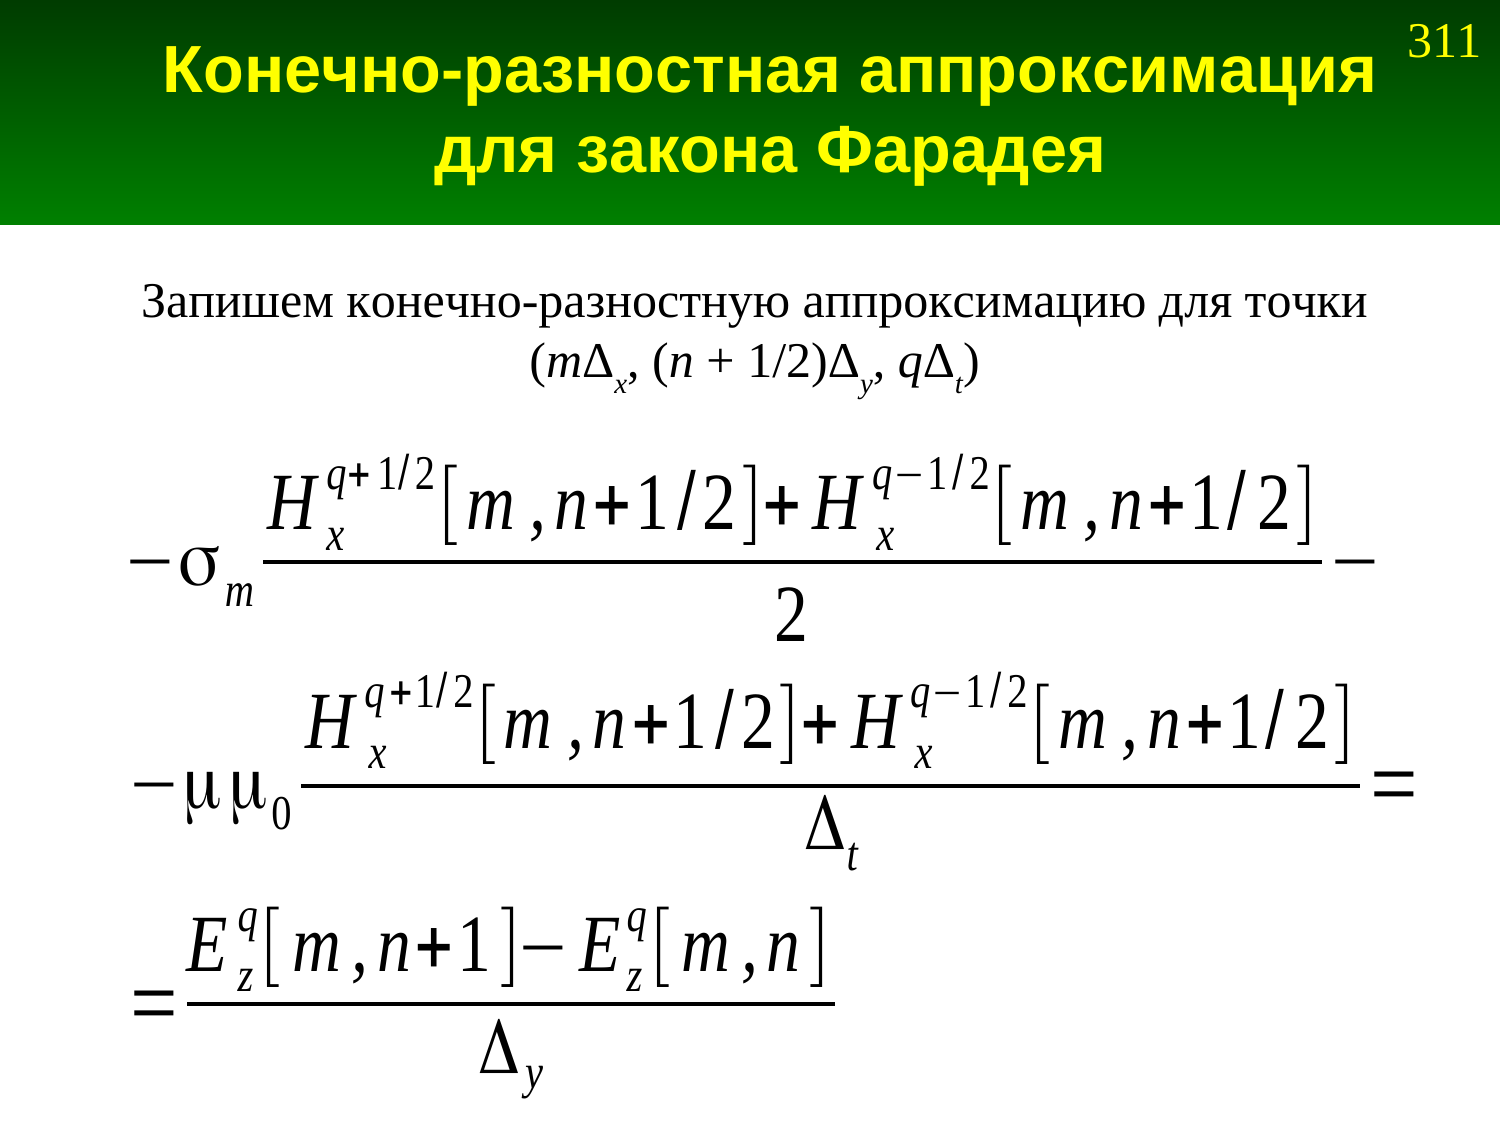

# Конечно-разностная аппроксимация для закона Фарадея
Запишем конечно-разностную аппроксимацию для точки
(mΔx, (n + 1/2)Δy, qΔt)